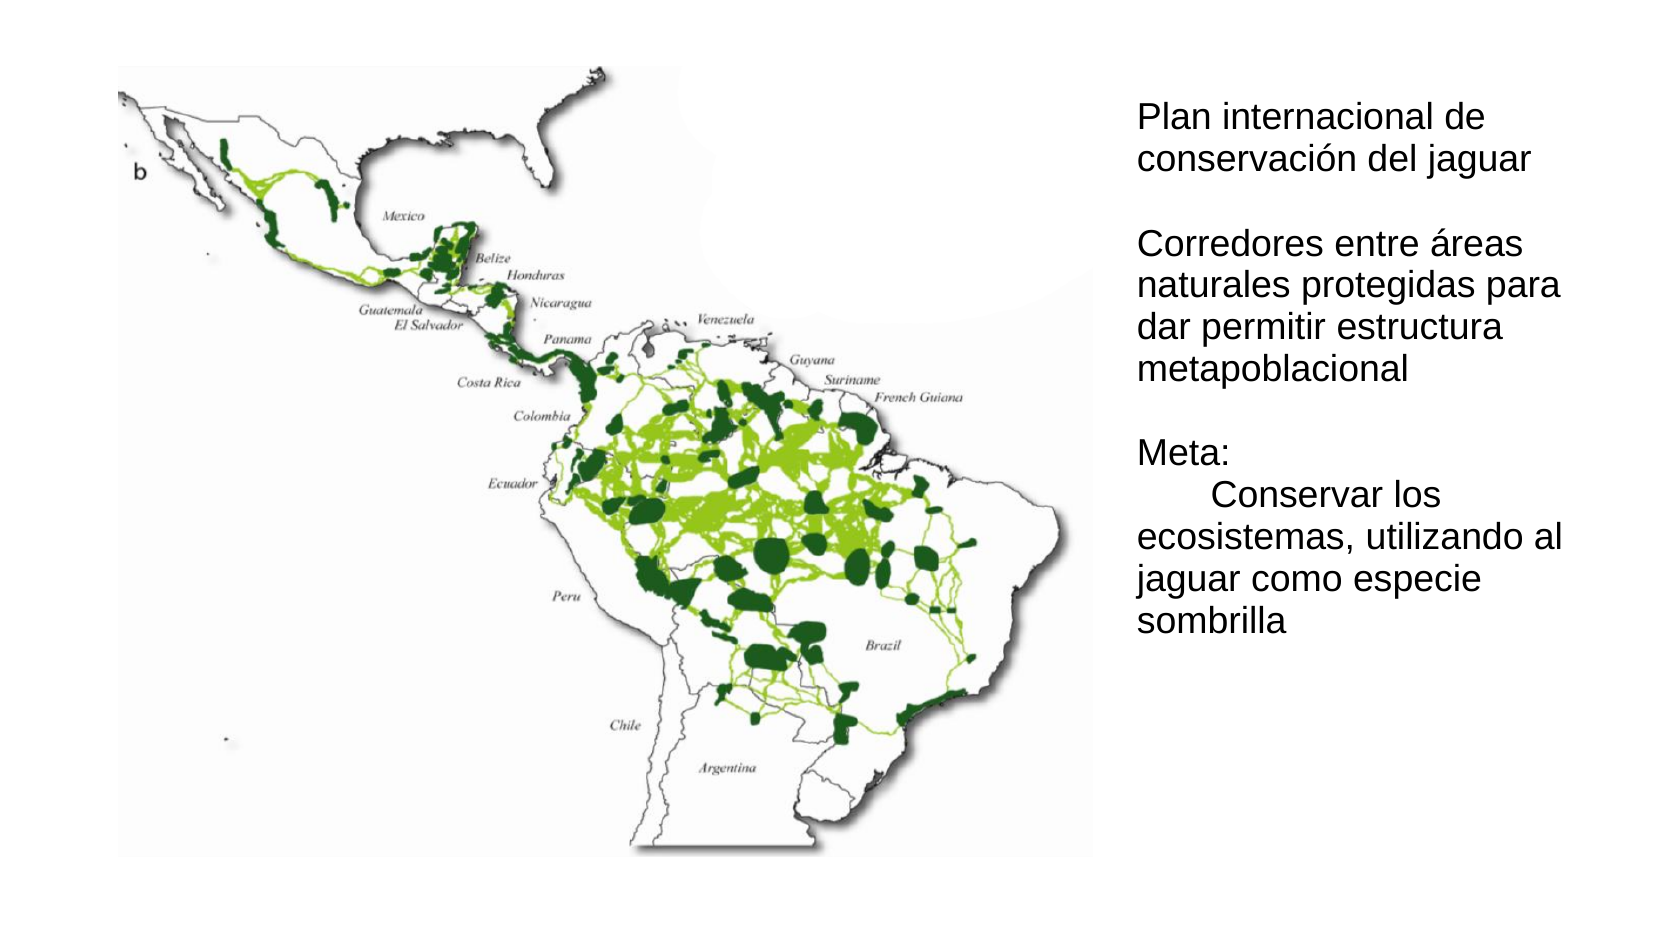

Plan internacional de conservación del jaguar
Corredores entre áreas naturales protegidas para dar permitir estructura metapoblacional
Meta:
	Conservar los ecosistemas, utilizando al jaguar como especie sombrilla